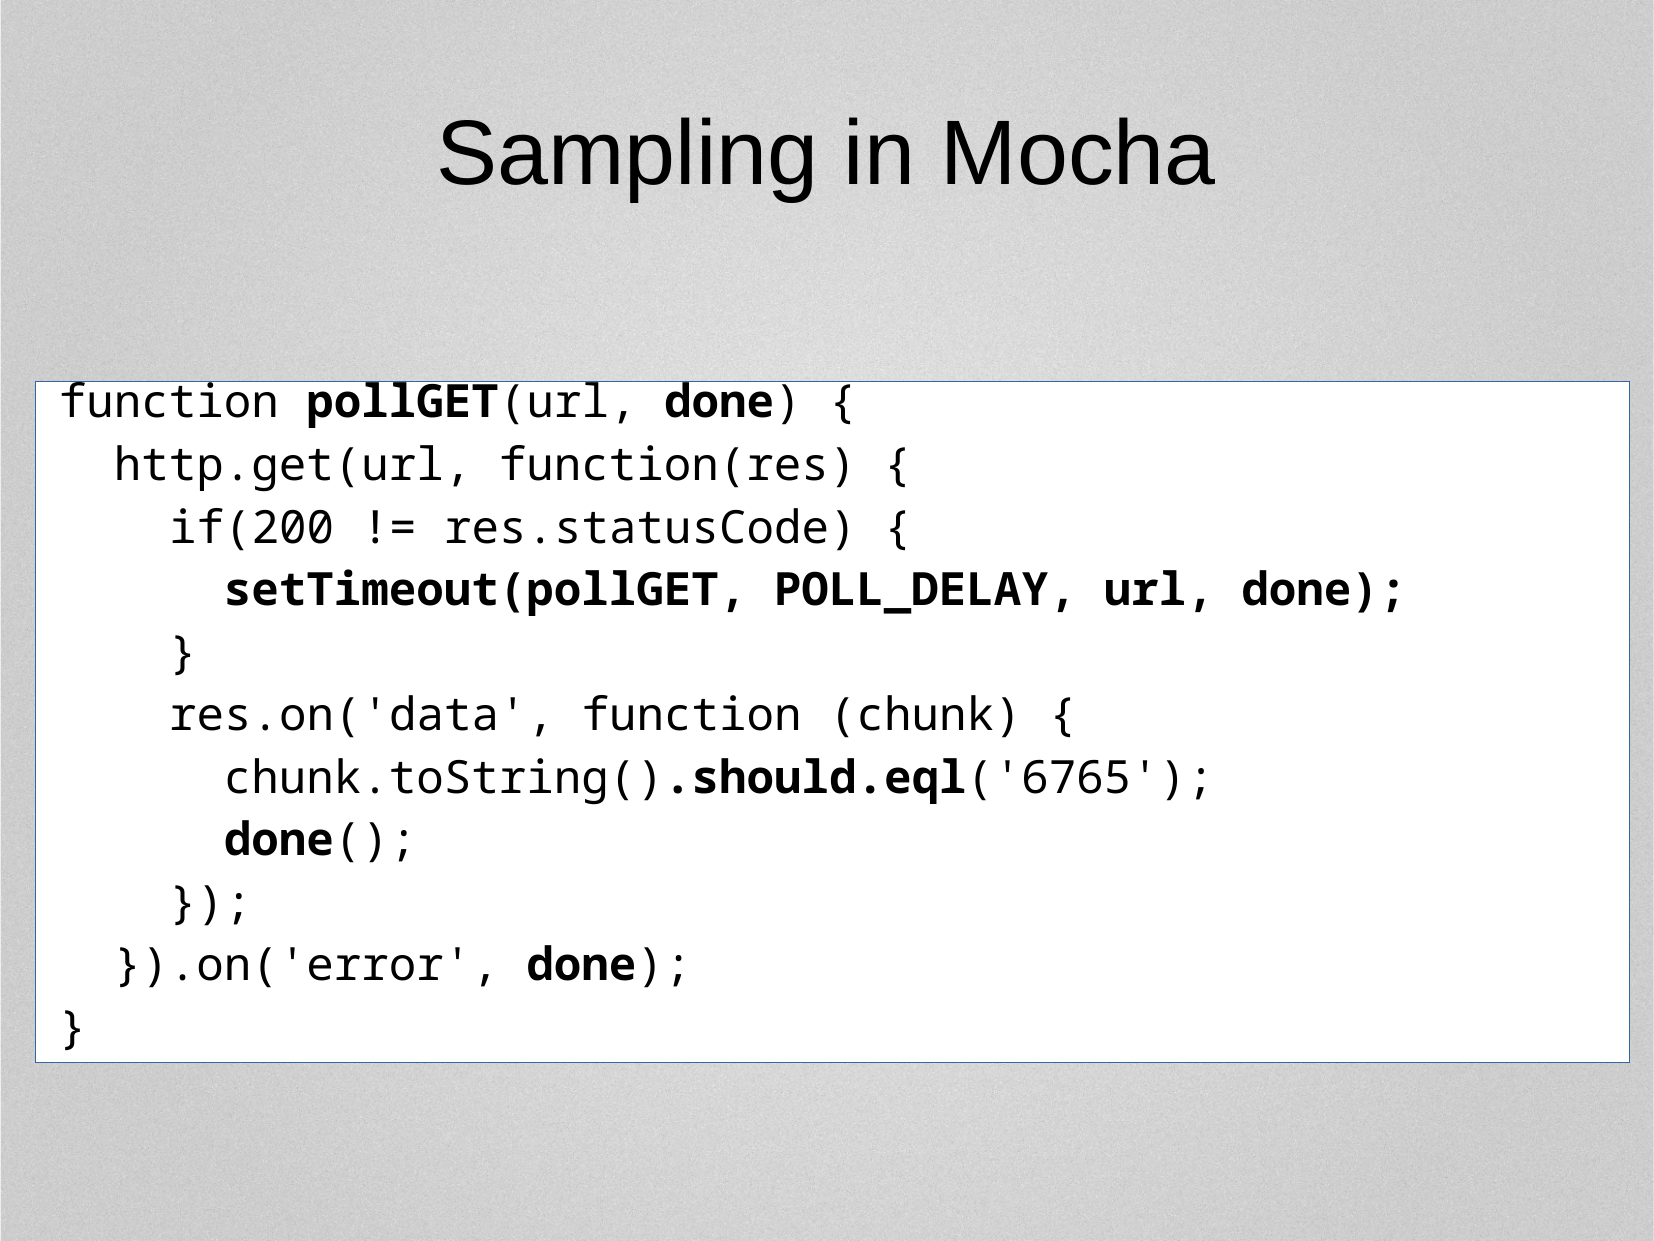

Sampling in Mocha
# function pollGET(url, done) {
 http.get(url, function(res) {
 if(200 != res.statusCode) {
 setTimeout(pollGET, POLL_DELAY, url, done);
 }
 res.on('data', function (chunk) {
 chunk.toString().should.eql('6765');
 done();
 });
 }).on('error', done);
}